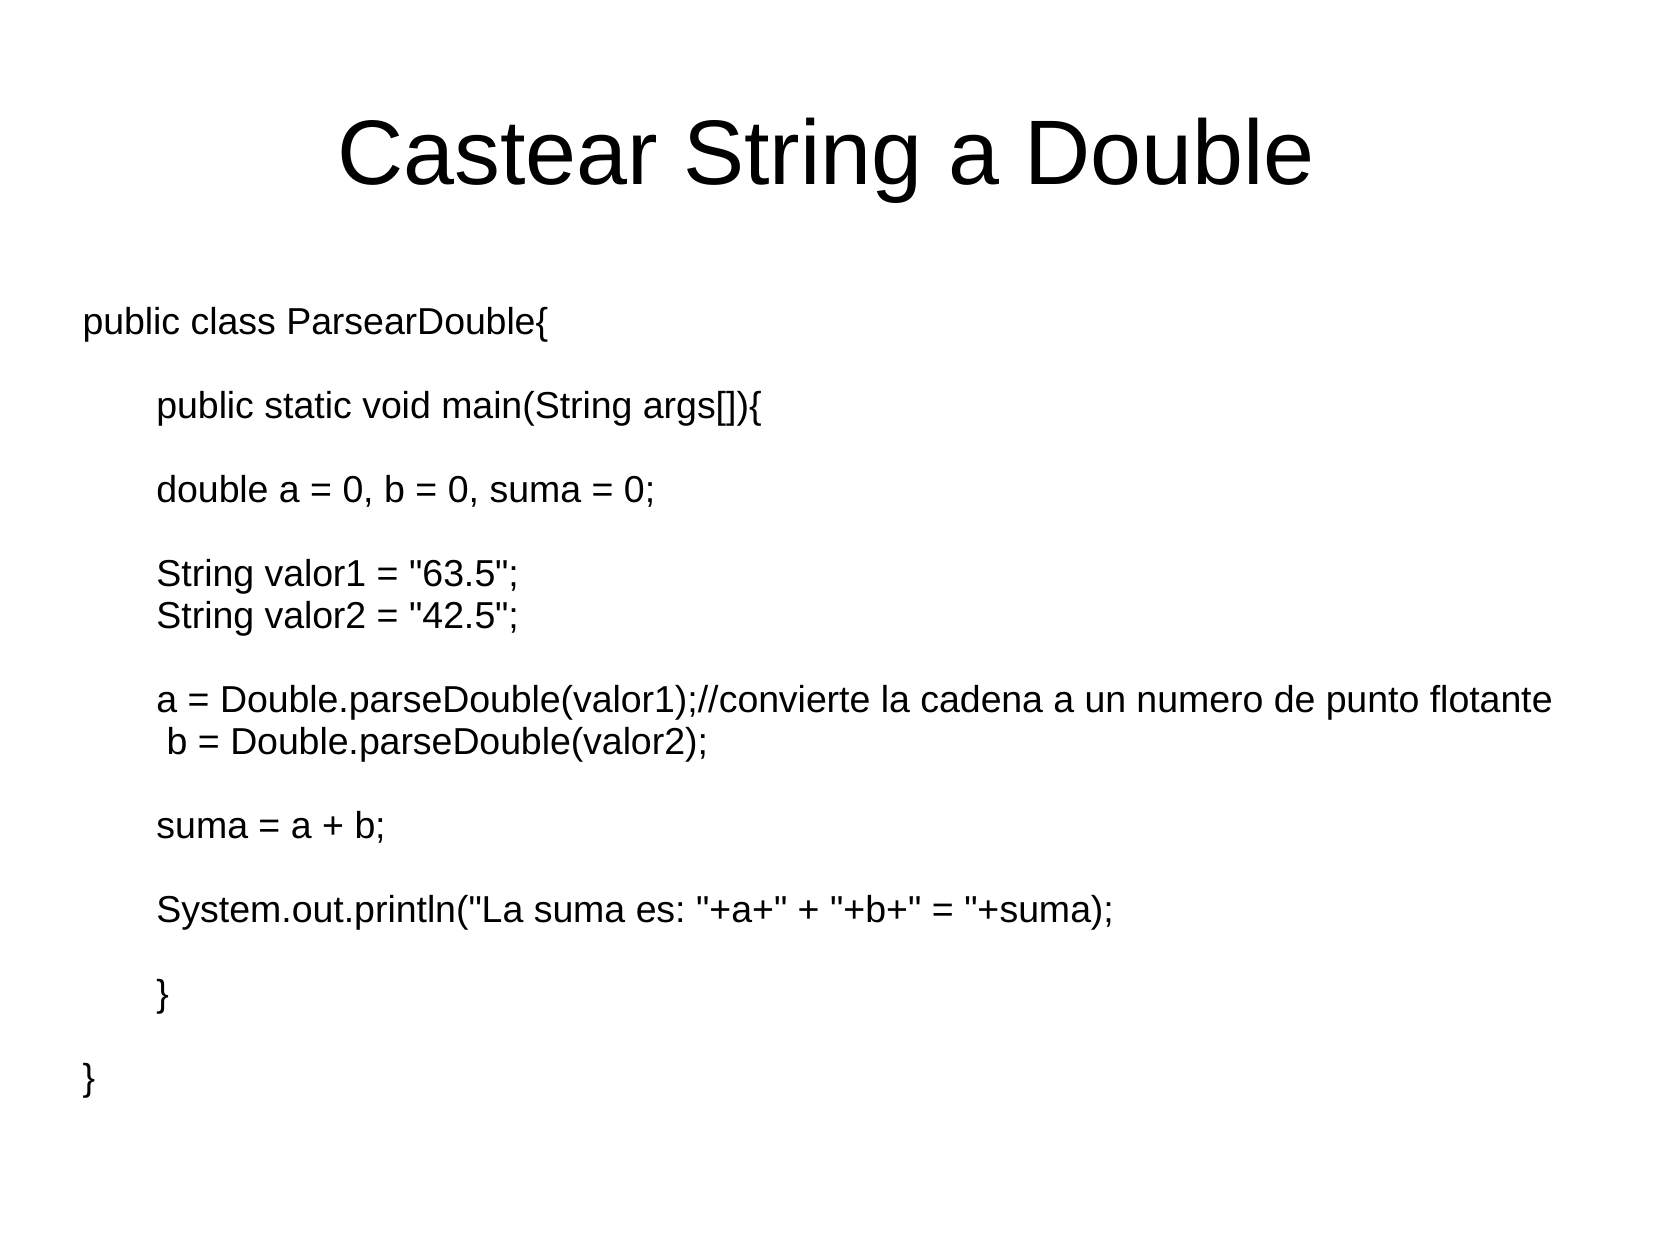

# Castear String a Double
public class ParsearDouble{
	public static void main(String args[]){
	double a = 0, b = 0, suma = 0;
	String valor1 = "63.5";
	String valor2 = "42.5";
	a = Double.parseDouble(valor1);//convierte la cadena a un numero de punto flotante
 b = Double.parseDouble(valor2);
	suma = a + b;
	System.out.println("La suma es: "+a+" + "+b+" = "+suma);
	}
}